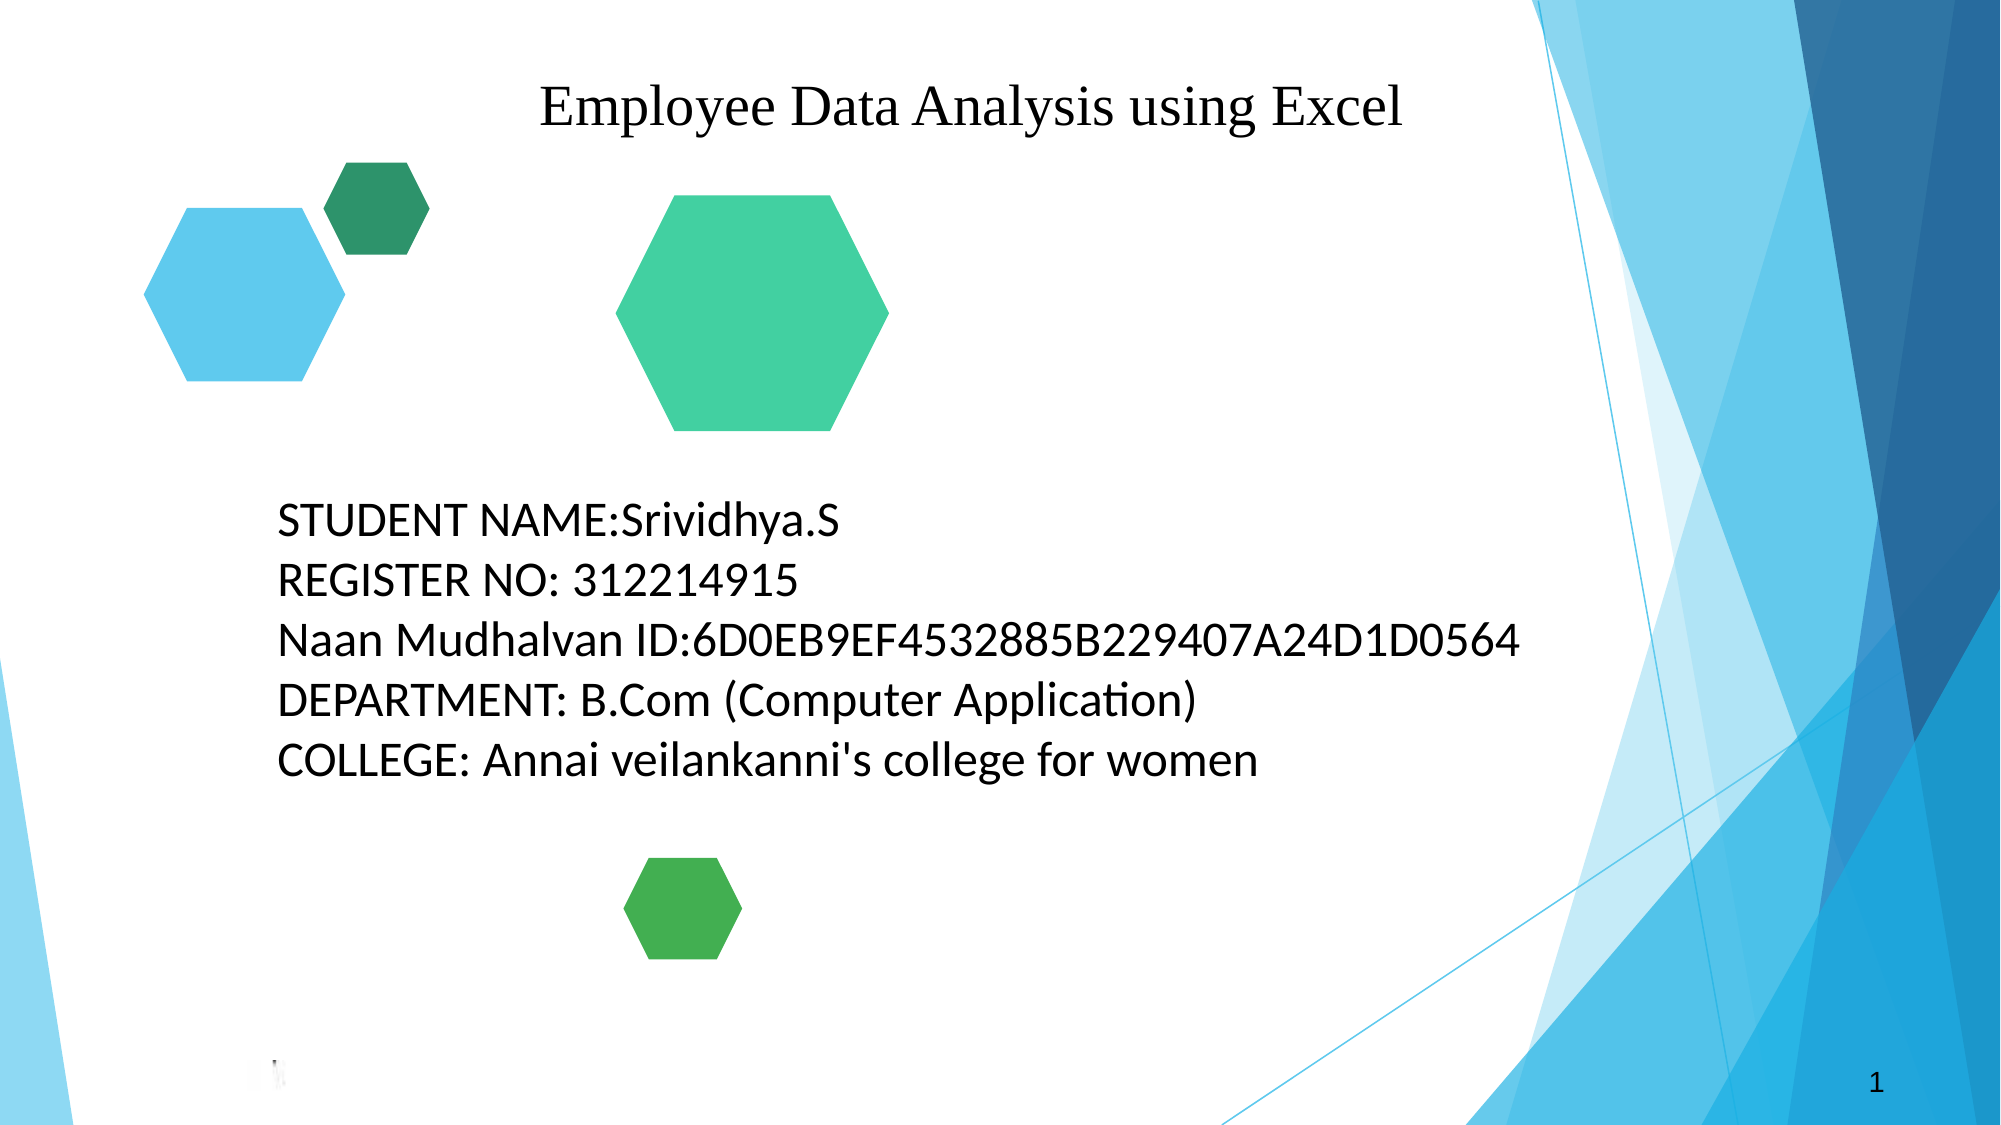

# Employee Data Analysis using Excel
STUDENT NAME:Srividhya.S
REGISTER NO: 312214915
Naan Mudhalvan ID:6D0EB9EF4532885B229407A24D1D0564
DEPARTMENT: B.Com (Computer Application)
COLLEGE: Annai veilankanni's college for women